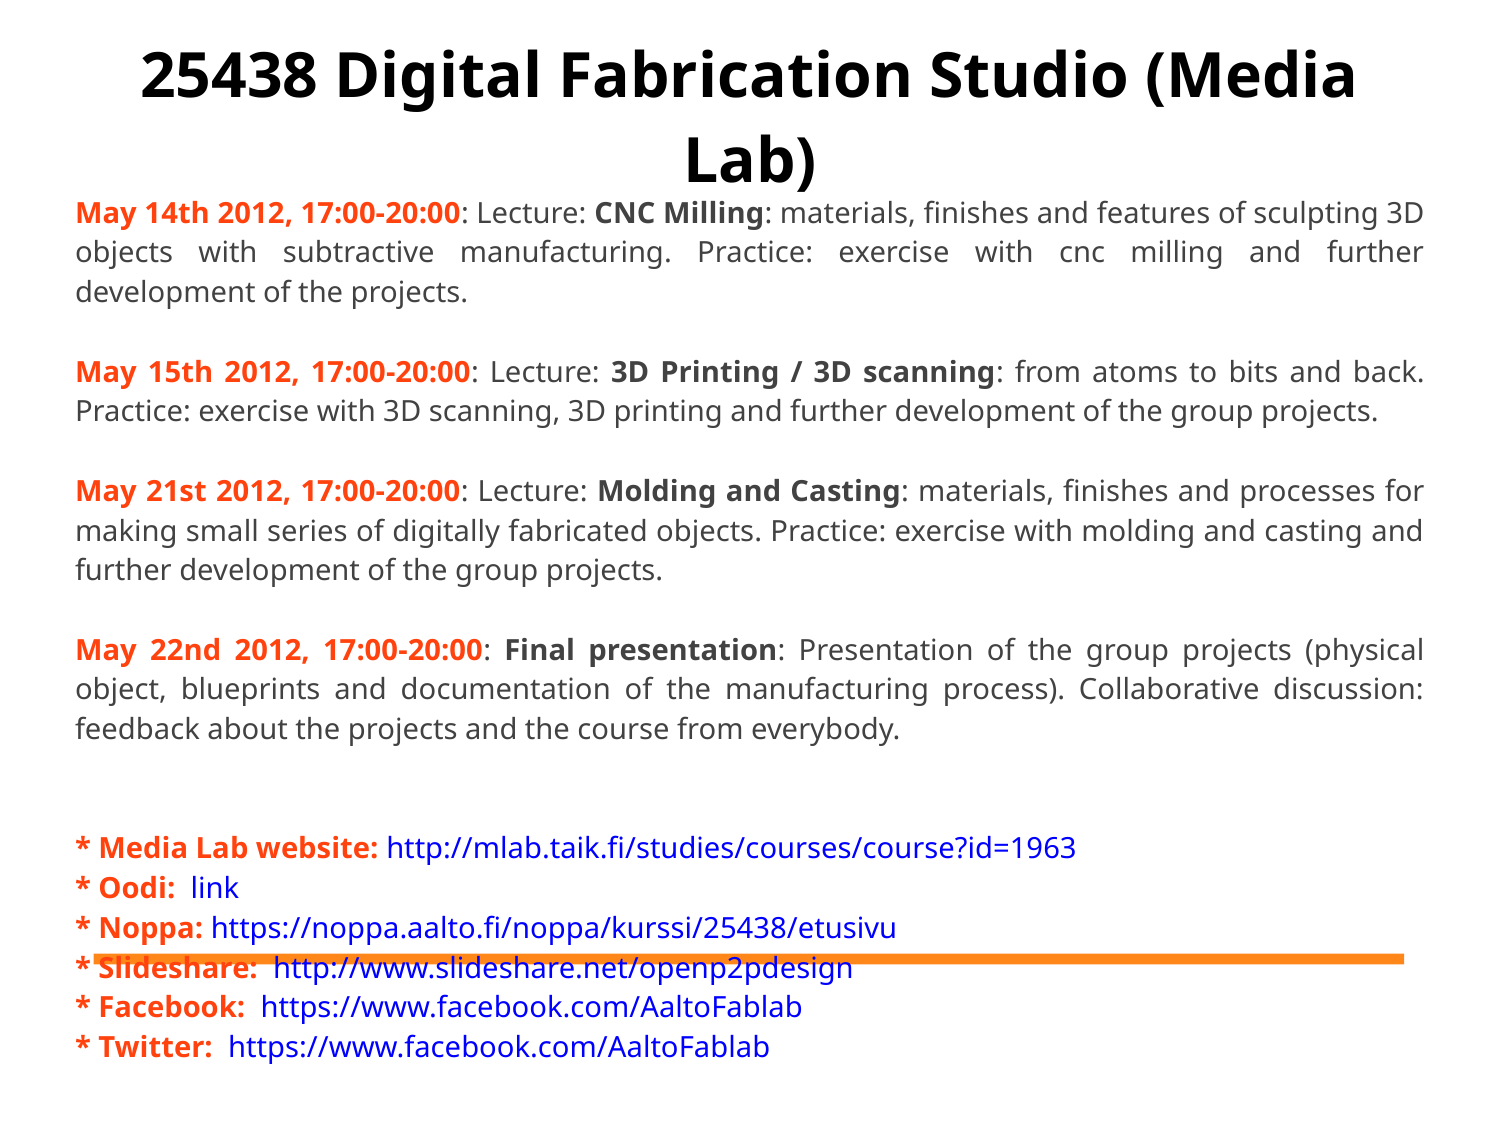

# 25438 Digital Fabrication Studio (Media Lab)
May 14th 2012, 17:00-20:00: Lecture: CNC Milling: materials, finishes and features of sculpting 3D objects with subtractive manufacturing. Practice: exercise with cnc milling and further development of the projects.
May 15th 2012, 17:00-20:00: Lecture: 3D Printing / 3D scanning: from atoms to bits and back. Practice: exercise with 3D scanning, 3D printing and further development of the group projects.
May 21st 2012, 17:00-20:00: Lecture: Molding and Casting: materials, finishes and processes for making small series of digitally fabricated objects. Practice: exercise with molding and casting and further development of the group projects.
May 22nd 2012, 17:00-20:00: Final presentation: Presentation of the group projects (physical object, blueprints and documentation of the manufacturing process). Collaborative discussion: feedback about the projects and the course from everybody.
* Media Lab website: http://mlab.taik.fi/studies/courses/course?id=1963
* Oodi: link
* Noppa: https://noppa.aalto.fi/noppa/kurssi/25438/etusivu
* Slideshare: http://www.slideshare.net/openp2pdesign
* Facebook: https://www.facebook.com/AaltoFablab
* Twitter: https://www.facebook.com/AaltoFablab